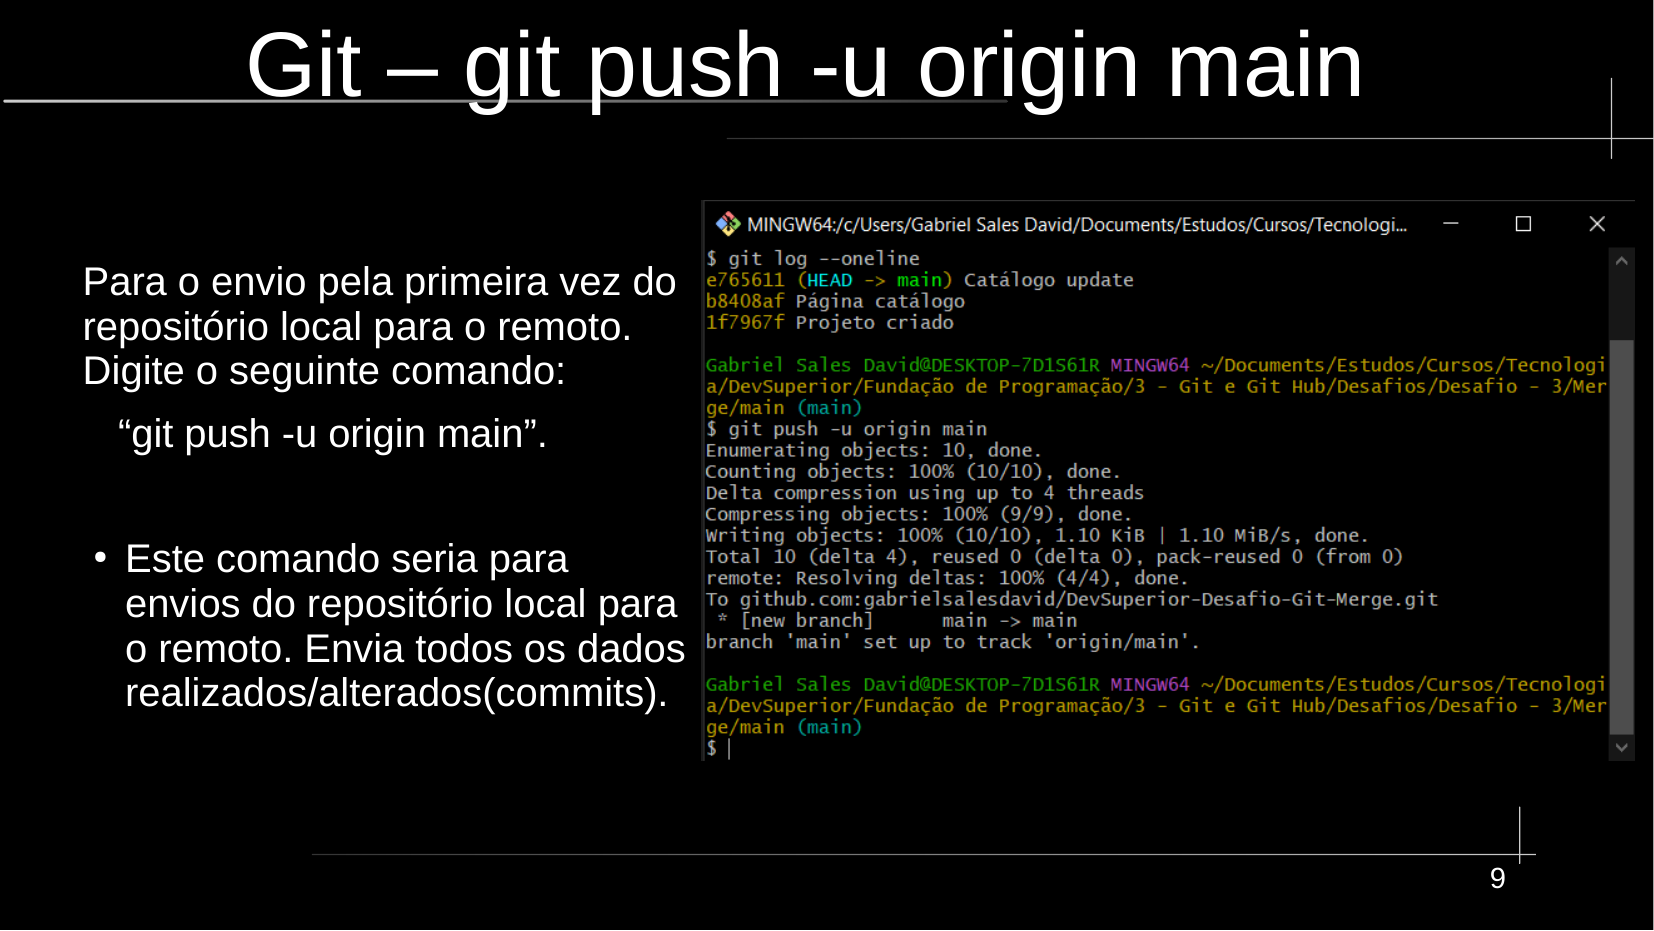

# Git – git push -u origin main
Para o envio pela primeira vez do repositório local para o remoto. Digite o seguinte comando:
“git push -u origin main”.
Este comando seria para envios do repositório local para o remoto. Envia todos os dados realizados/alterados(commits).
9